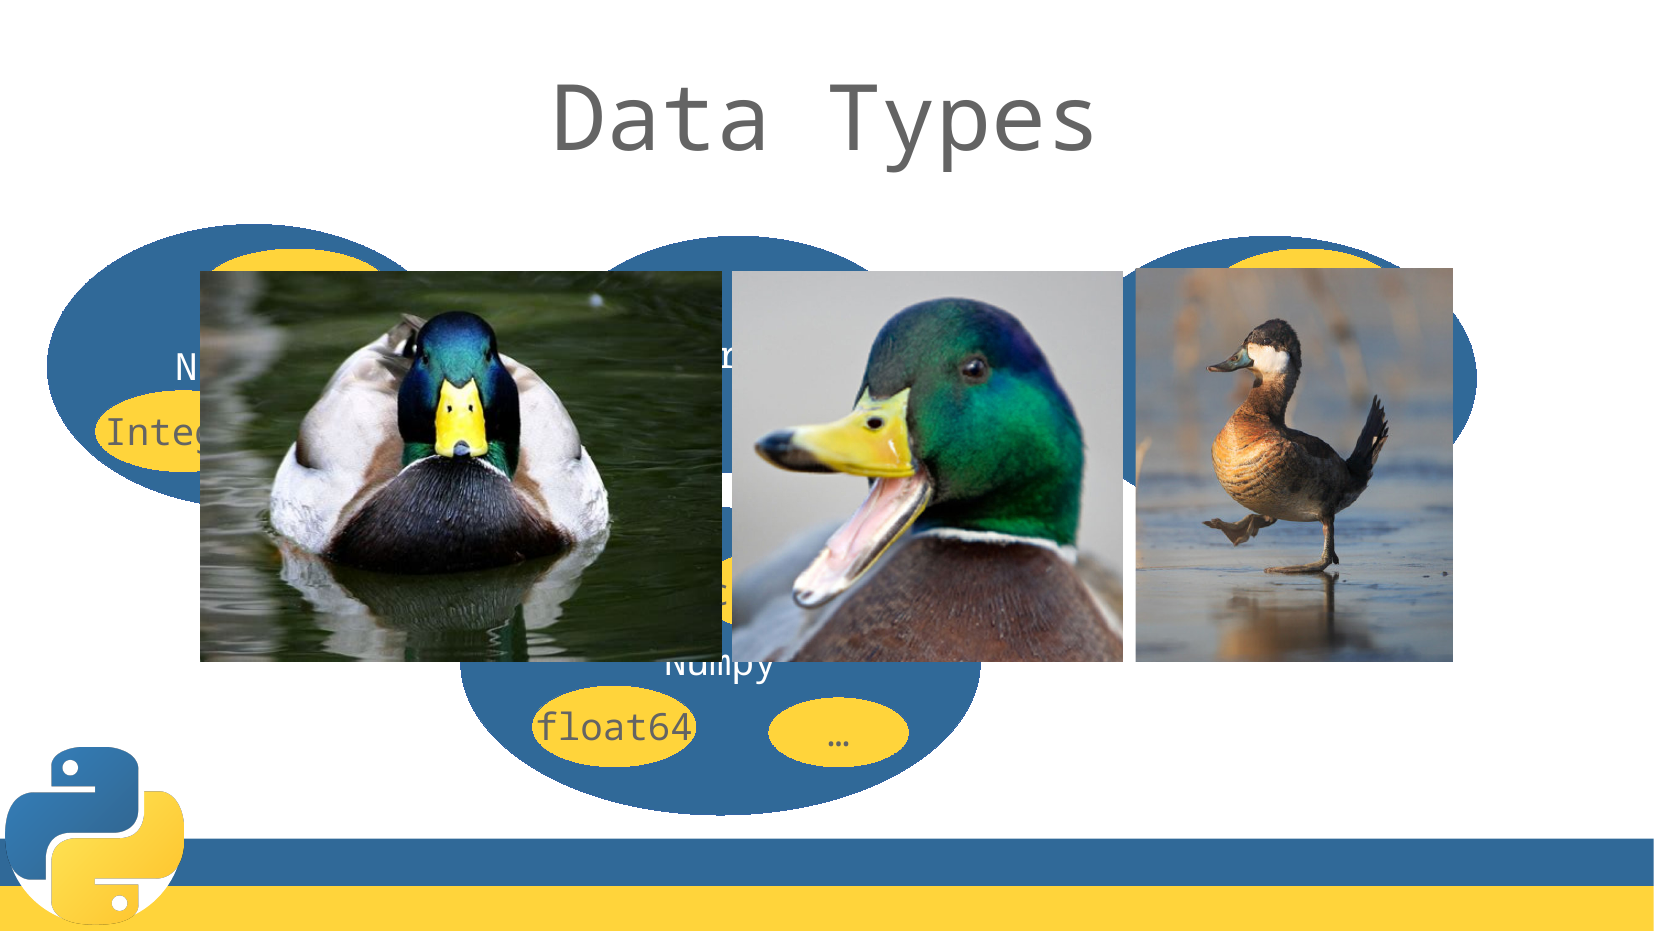

# Data Types
Numbers
Float
Integer
String
Boolean
False/0
True/1
Numpy
complex64
float32
float64
…